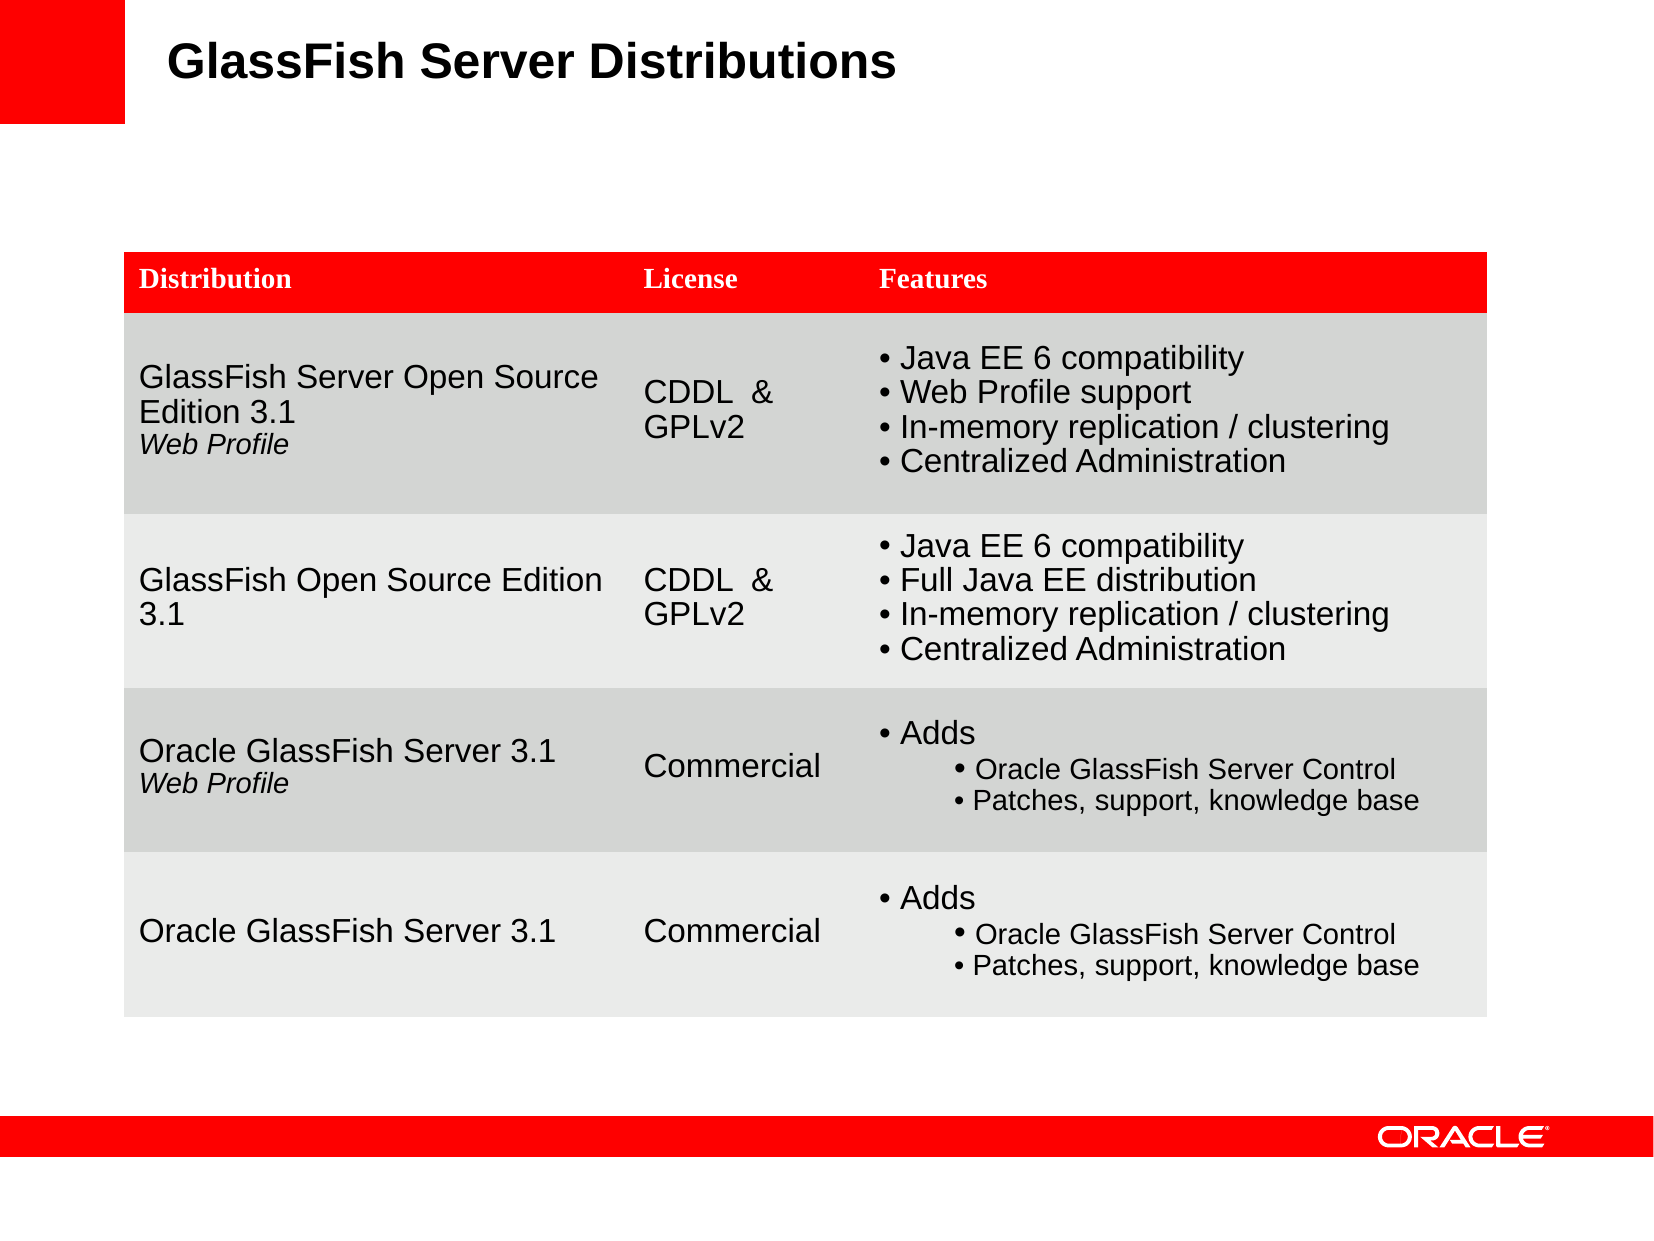

GlassFish Server Distributions
| Distribution | License | Features |
| --- | --- | --- |
| GlassFish Server Open Source Edition 3.1 Web Profile | CDDL & GPLv2 | Java EE 6 compatibility Web Profile support In-memory replication / clustering Centralized Administration |
| GlassFish Open Source Edition 3.1 | CDDL & GPLv2 | Java EE 6 compatibility Full Java EE distribution In-memory replication / clustering Centralized Administration |
| Oracle GlassFish Server 3.1 Web Profile | Commercial | Adds Oracle GlassFish Server Control Patches, support, knowledge base |
| Oracle GlassFish Server 3.1 | Commercial | Adds Oracle GlassFish Server Control Patches, support, knowledge base |